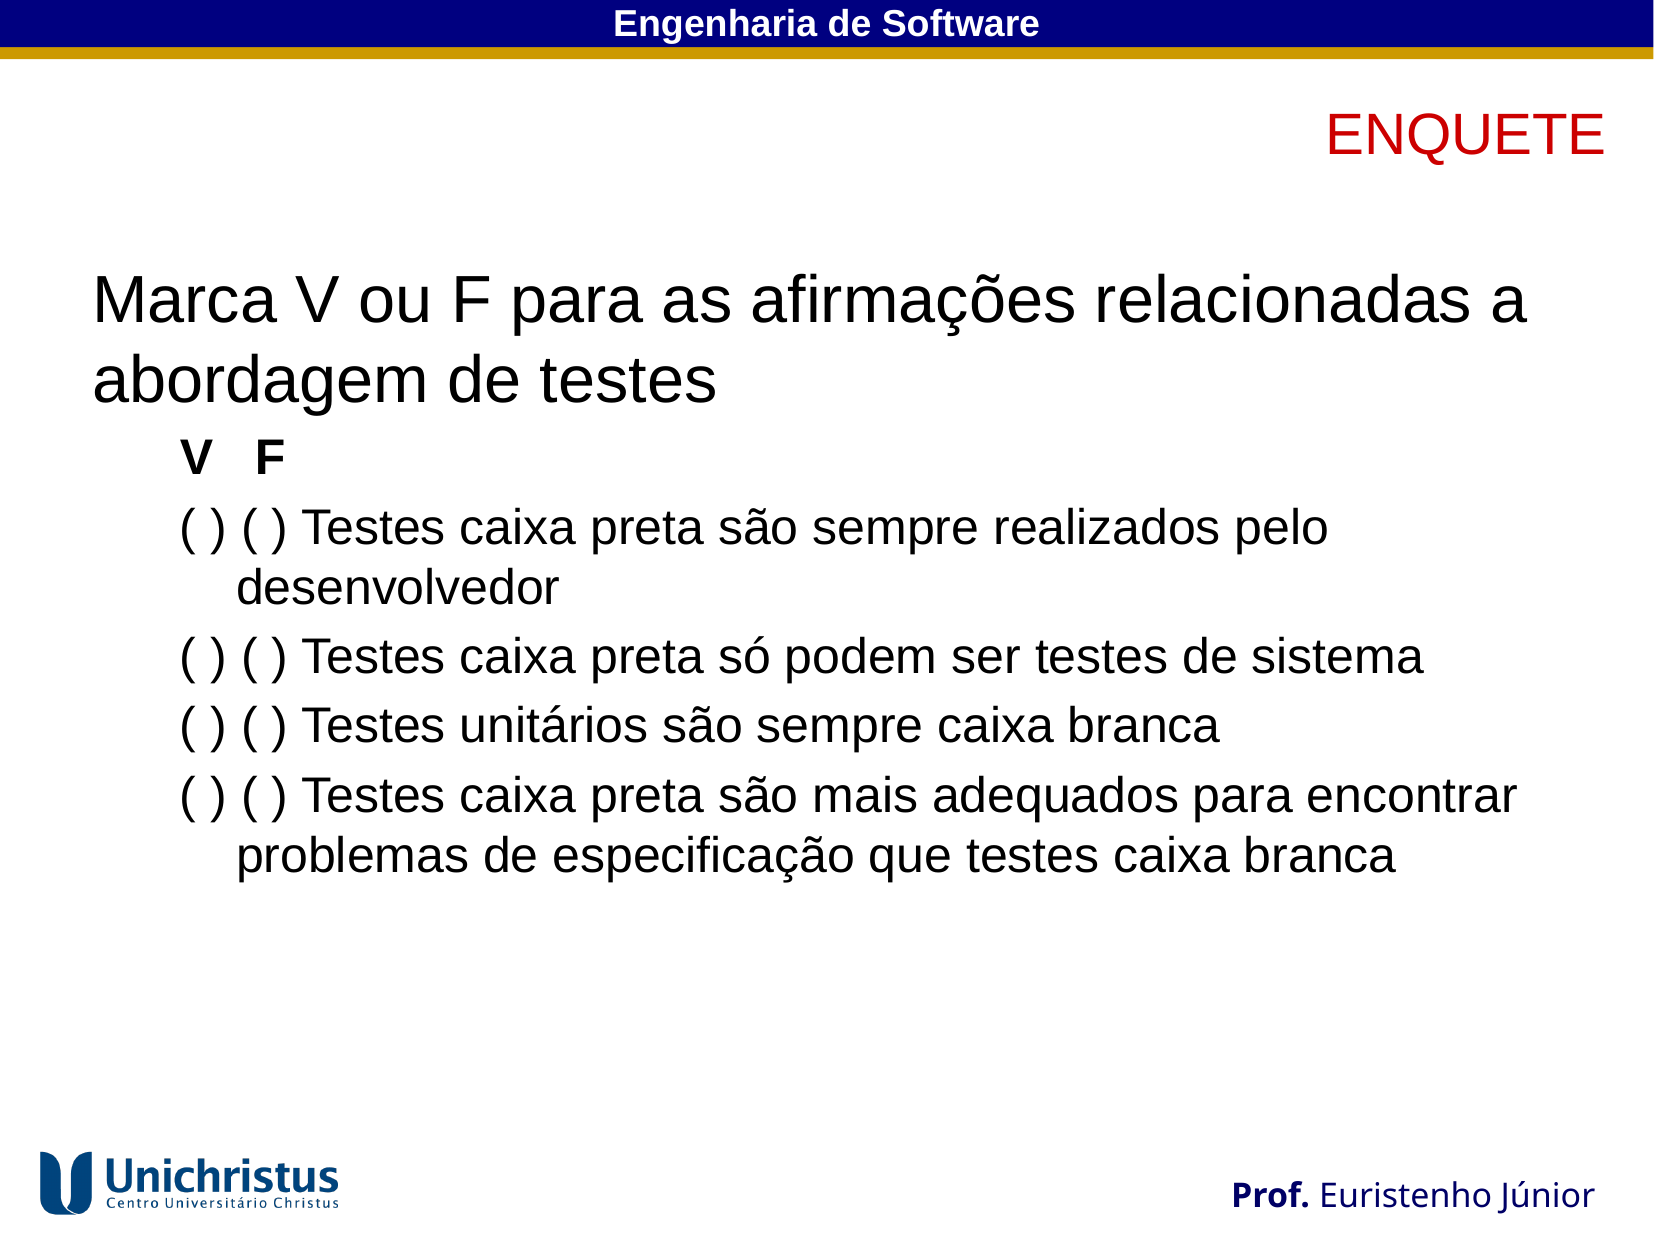

Engenharia de Software
ENQUETE
# Marca V ou F para as afirmações relacionadas a abordagem de testes
V F
( ) ( ) Testes caixa preta são sempre realizados pelo desenvolvedor
( ) ( ) Testes caixa preta só podem ser testes de sistema
( ) ( ) Testes unitários são sempre caixa branca
( ) ( ) Testes caixa preta são mais adequados para encontrar problemas de especificação que testes caixa branca
Prof. Euristenho Júnior